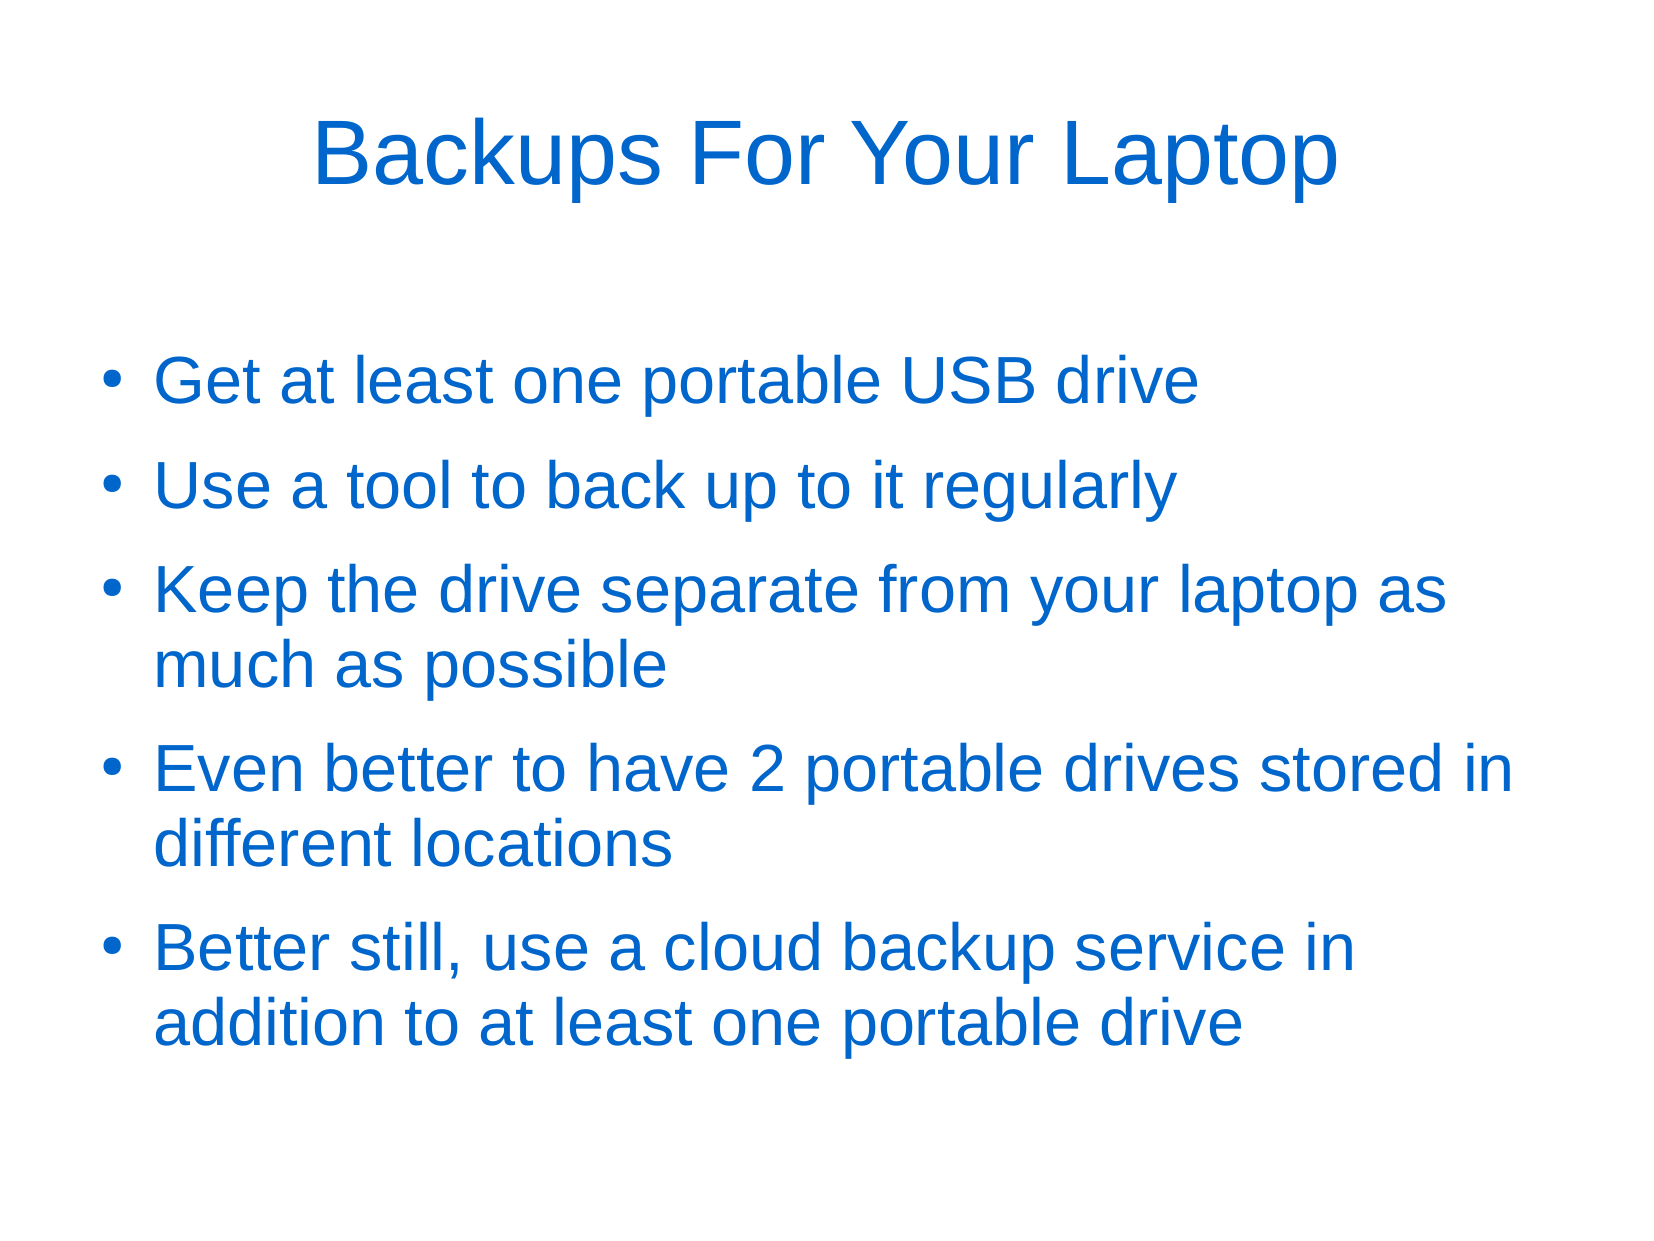

# Backups For Your Laptop
Get at least one portable USB drive
Use a tool to back up to it regularly
Keep the drive separate from your laptop as much as possible
Even better to have 2 portable drives stored in different locations
Better still, use a cloud backup service in addition to at least one portable drive